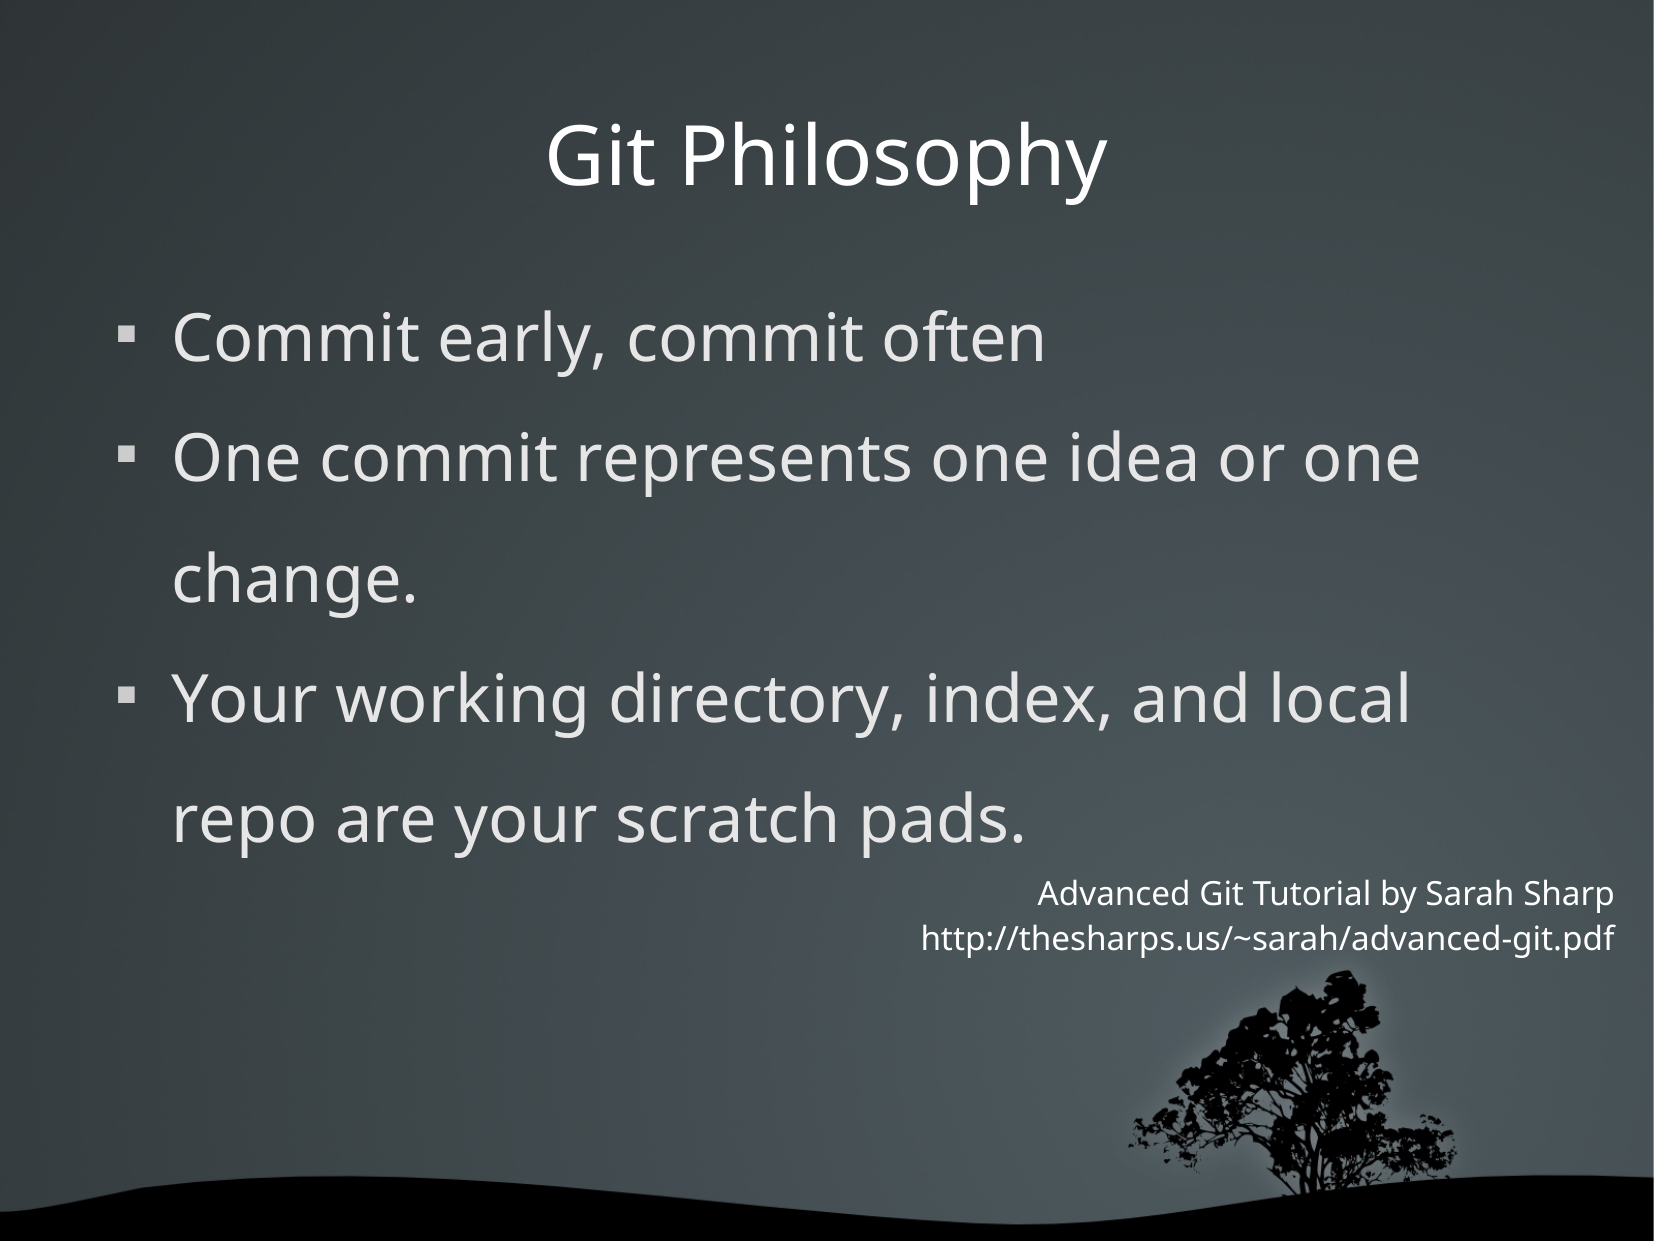

# Git Philosophy
Commit early, commit often
One commit represents one idea or one
change.
Your working directory, index, and local
repo are your scratch pads.
Advanced Git Tutorial by Sarah Sharp
http://thesharps.us/~sarah/advanced-git.pdf